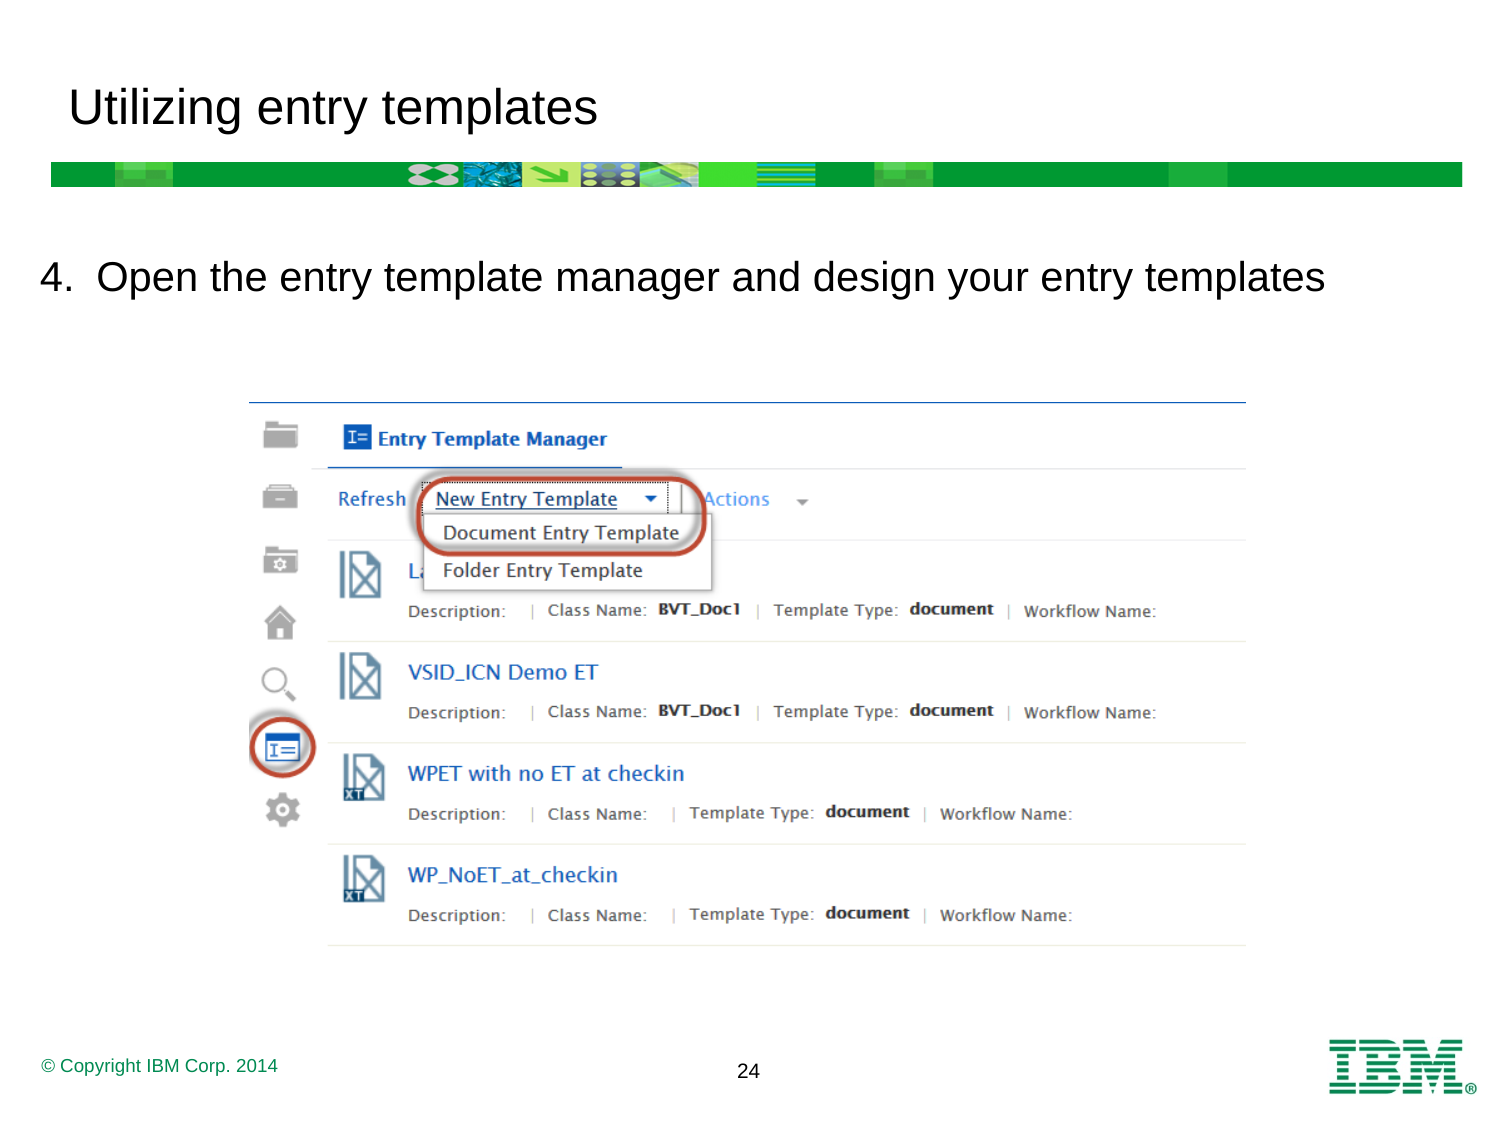

# Utilizing entry templates
Open the entry template manager and design your entry templates
24